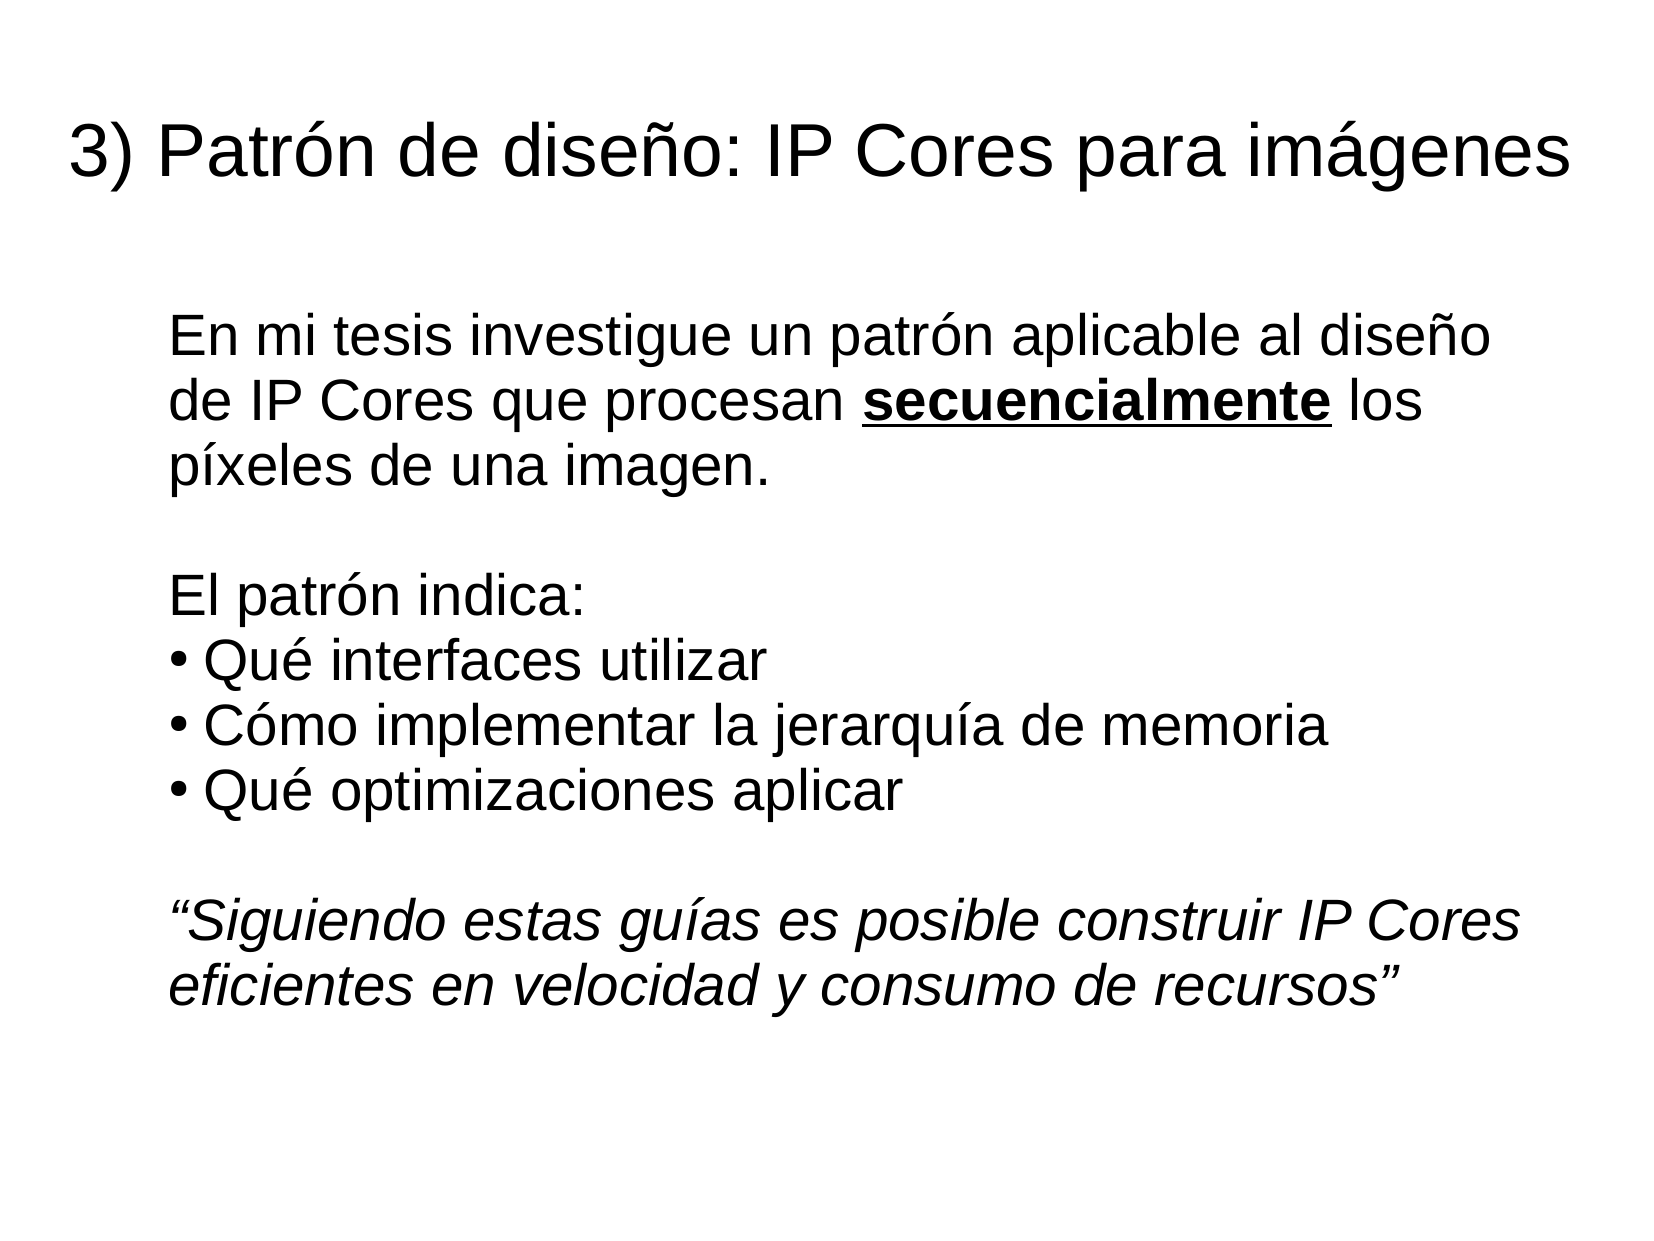

# 3) Patrón de diseño: IP Cores para imágenes
En mi tesis investigue un patrón aplicable al diseño de IP Cores que procesan secuencialmente los píxeles de una imagen.
El patrón indica:
Qué interfaces utilizar
Cómo implementar la jerarquía de memoria
Qué optimizaciones aplicar
“Siguiendo estas guías es posible construir IP Cores eficientes en velocidad y consumo de recursos”